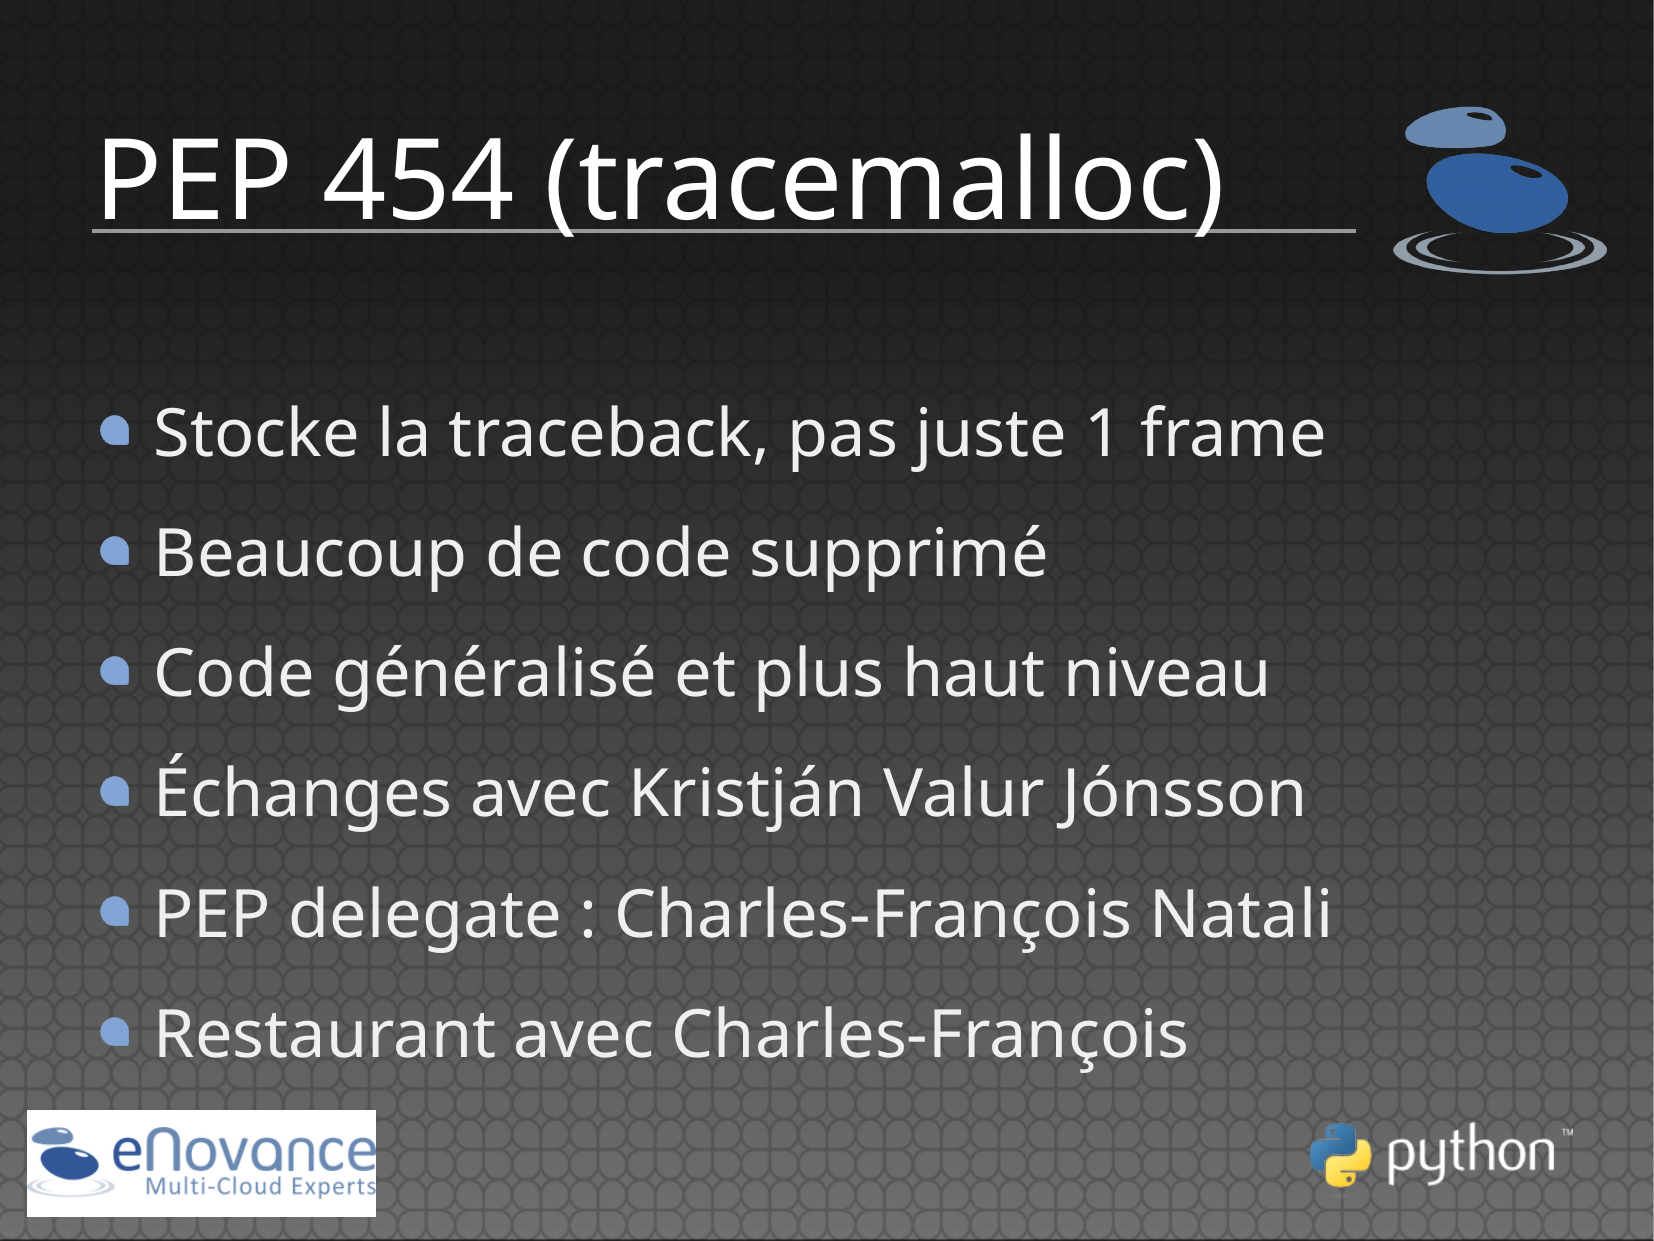

PEP 454 (tracemalloc)
# Stocke la traceback, pas juste 1 frame
Beaucoup de code supprimé
Code généralisé et plus haut niveau
Échanges avec Kristján Valur Jónsson
PEP delegate : Charles-François Natali
Restaurant avec Charles-François